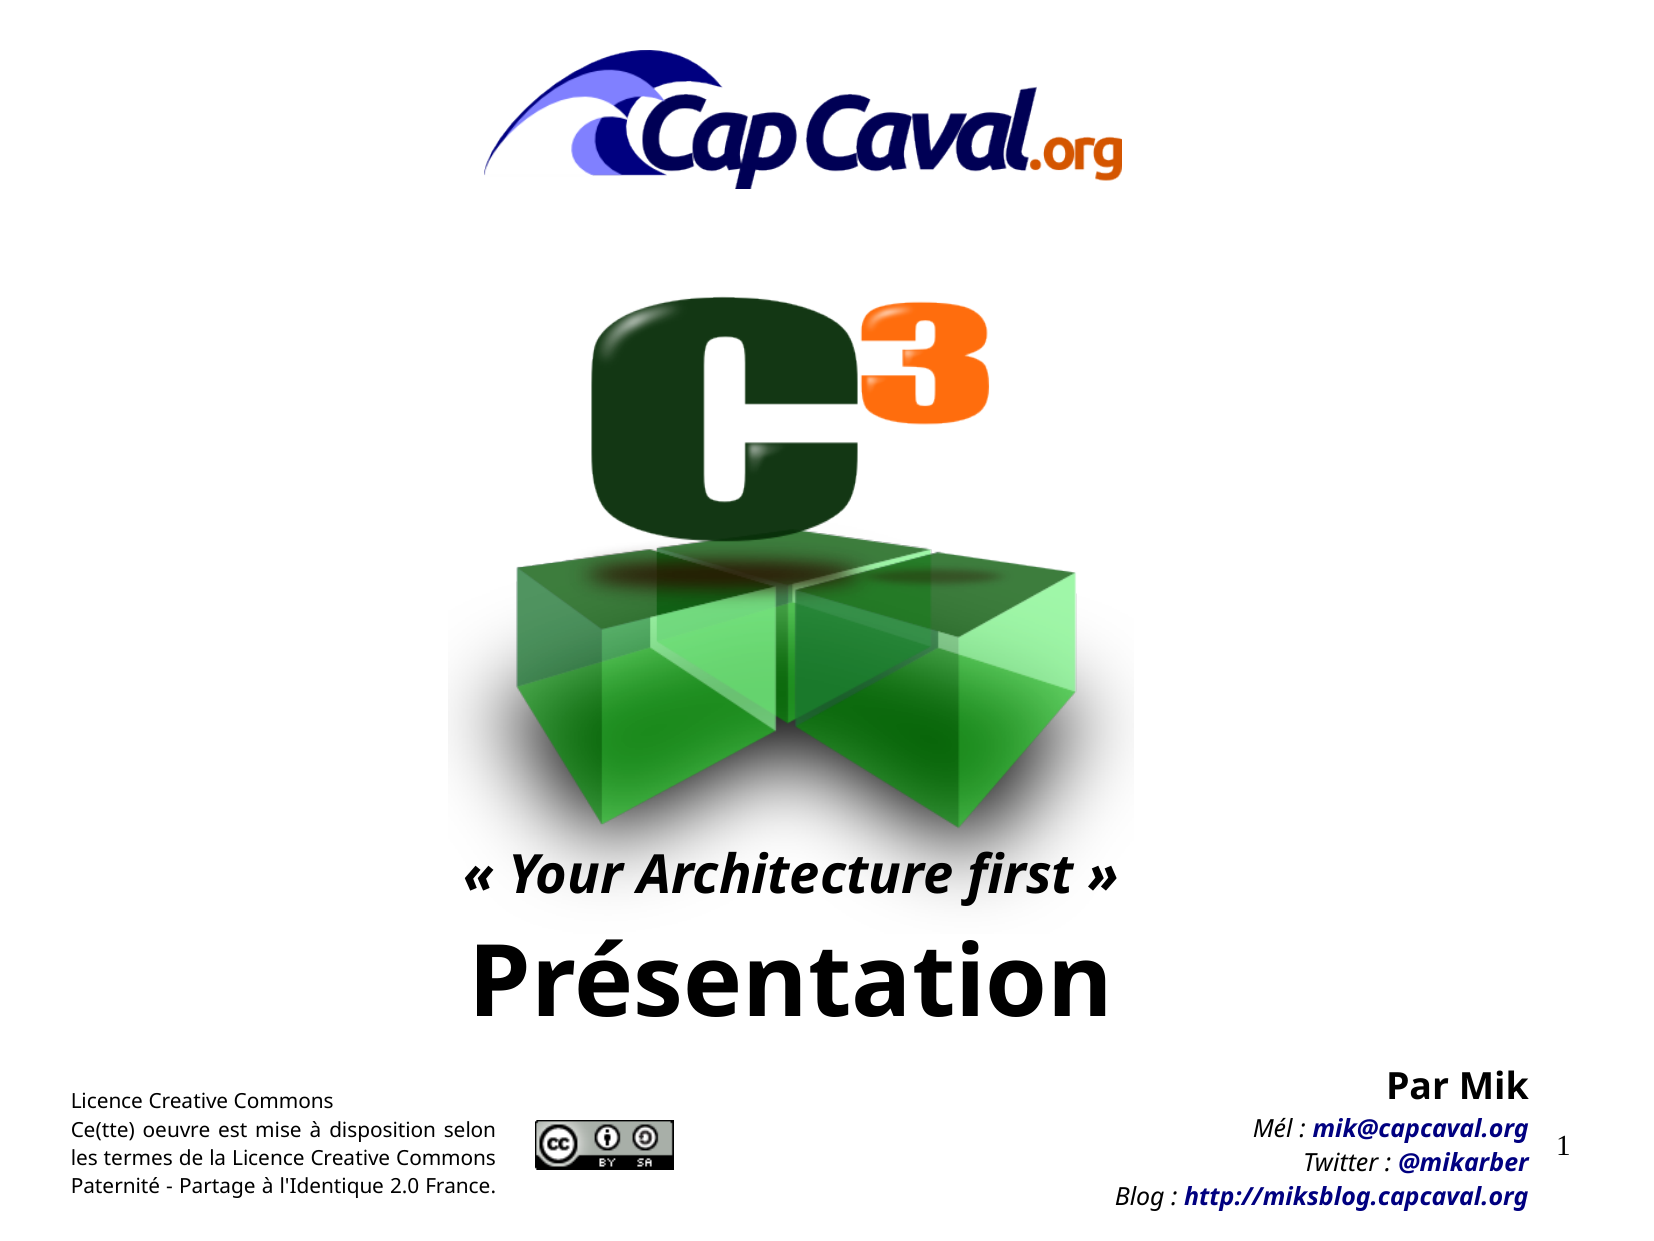

« Your Architecture first »
Présentation
Par Mik
Mél : mik@capcaval.org
Twitter : @mikarber
Blog : http://miksblog.capcaval.org
Licence Creative Commons
Ce(tte) oeuvre est mise à disposition selon les termes de la Licence Creative Commons Paternité - Partage à l'Identique 2.0 France.<footer>
1